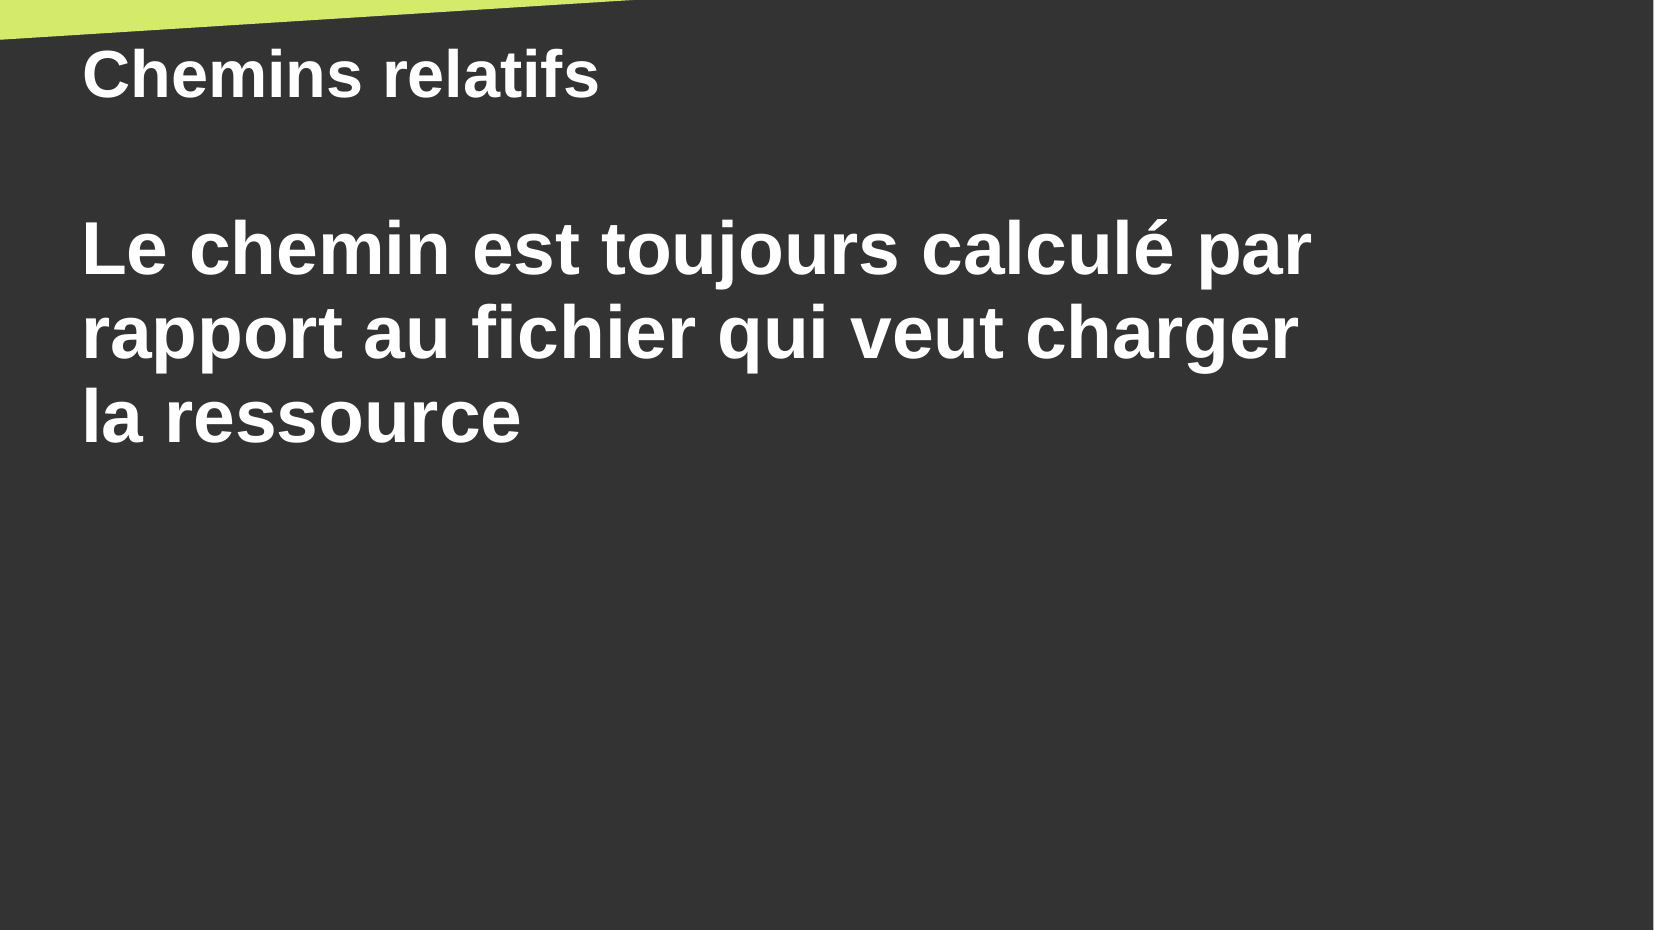

# Chemins relatifs
Le chemin est toujours calculé par rapport au fichier qui veut charger la ressource